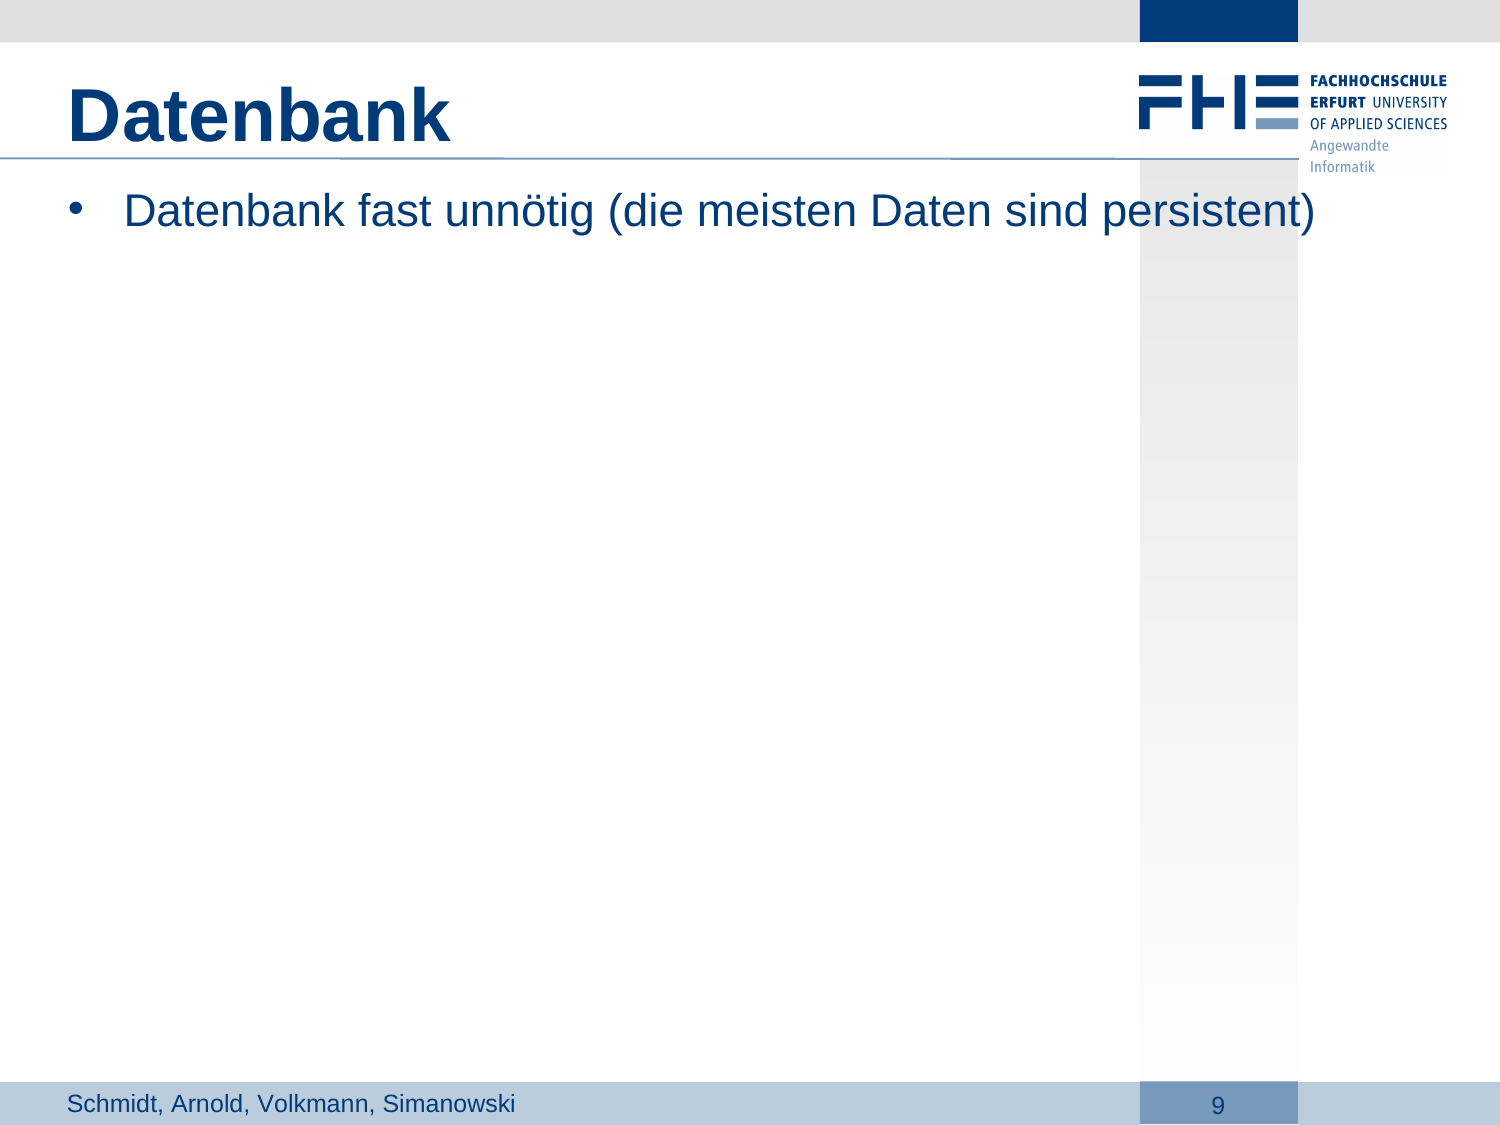

# Datenbank
Datenbank fast unnötig (die meisten Daten sind persistent)